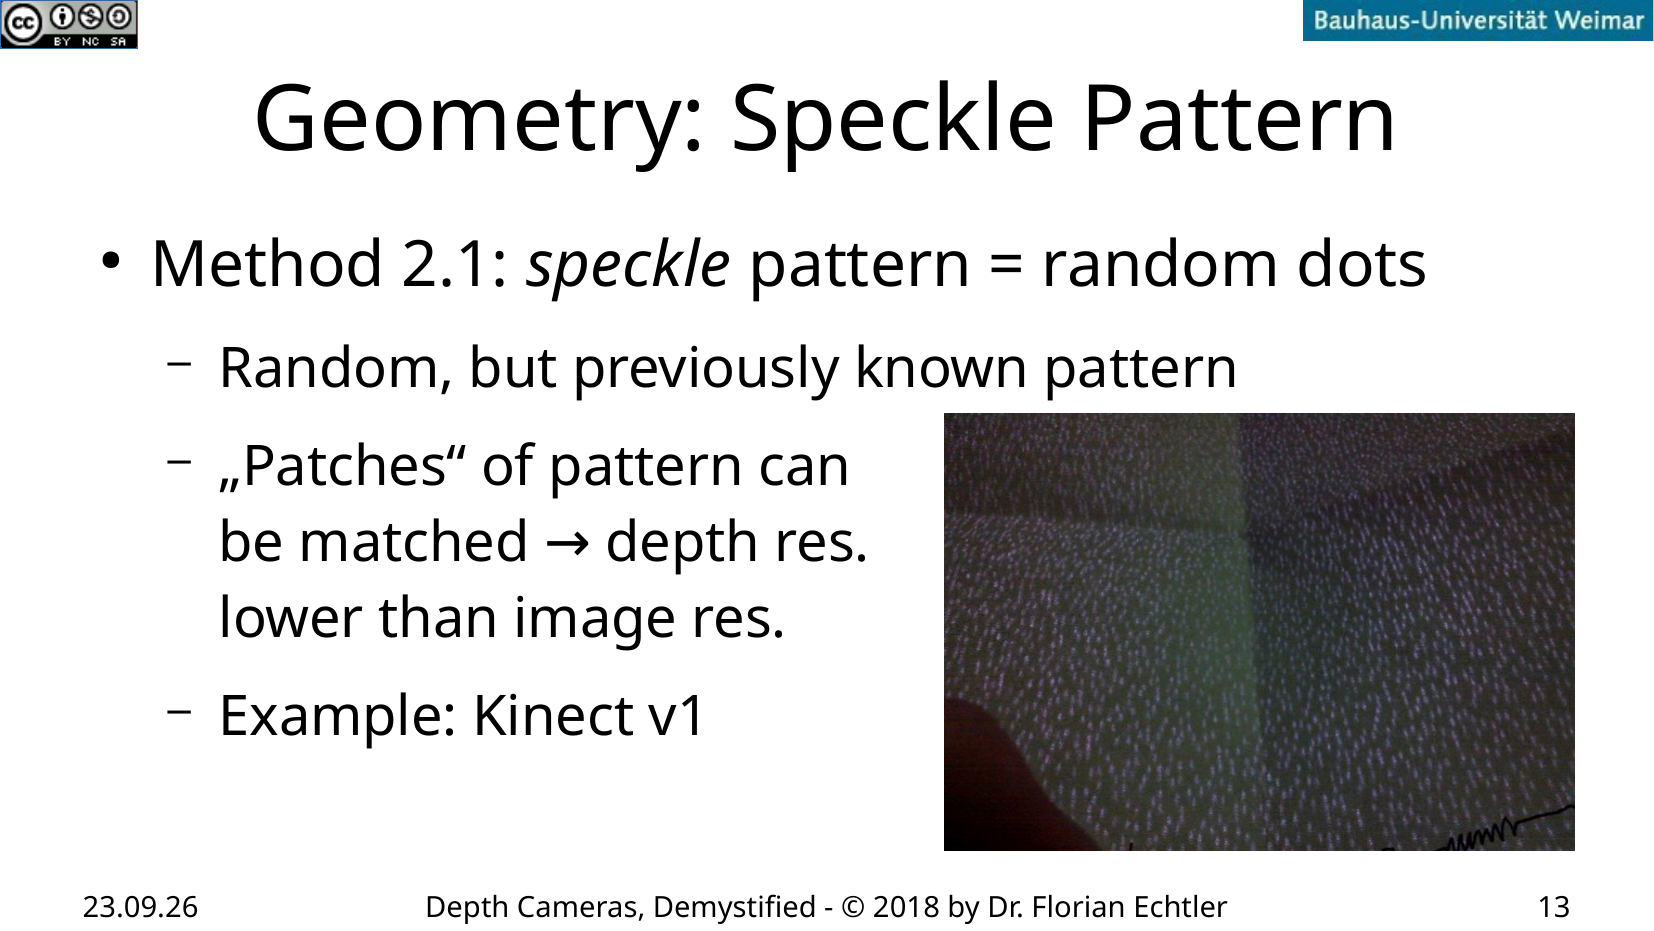

# Geometry: Speckle Pattern
Method 2.1: speckle pattern = random dots
Random, but previously known pattern
„Patches“ of pattern can be matched → depth res. lower than image res.
Example: Kinect v1
Depth Cameras, Demystified - © 2018 by Dr. Florian Echtler
13